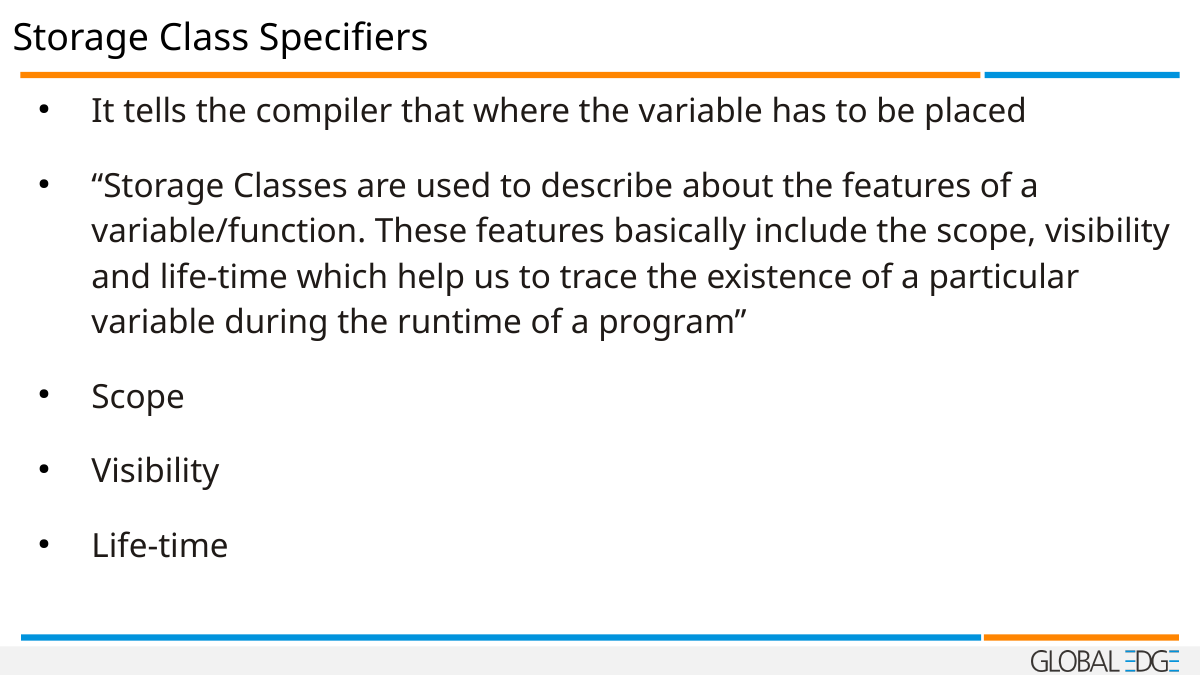

# Storage Class Specifiers
It tells the compiler that where the variable has to be placed
“Storage Classes are used to describe about the features of a variable/function. These features basically include the scope, visibility and life-time which help us to trace the existence of a particular variable during the runtime of a program”
Scope
Visibility
Life-time